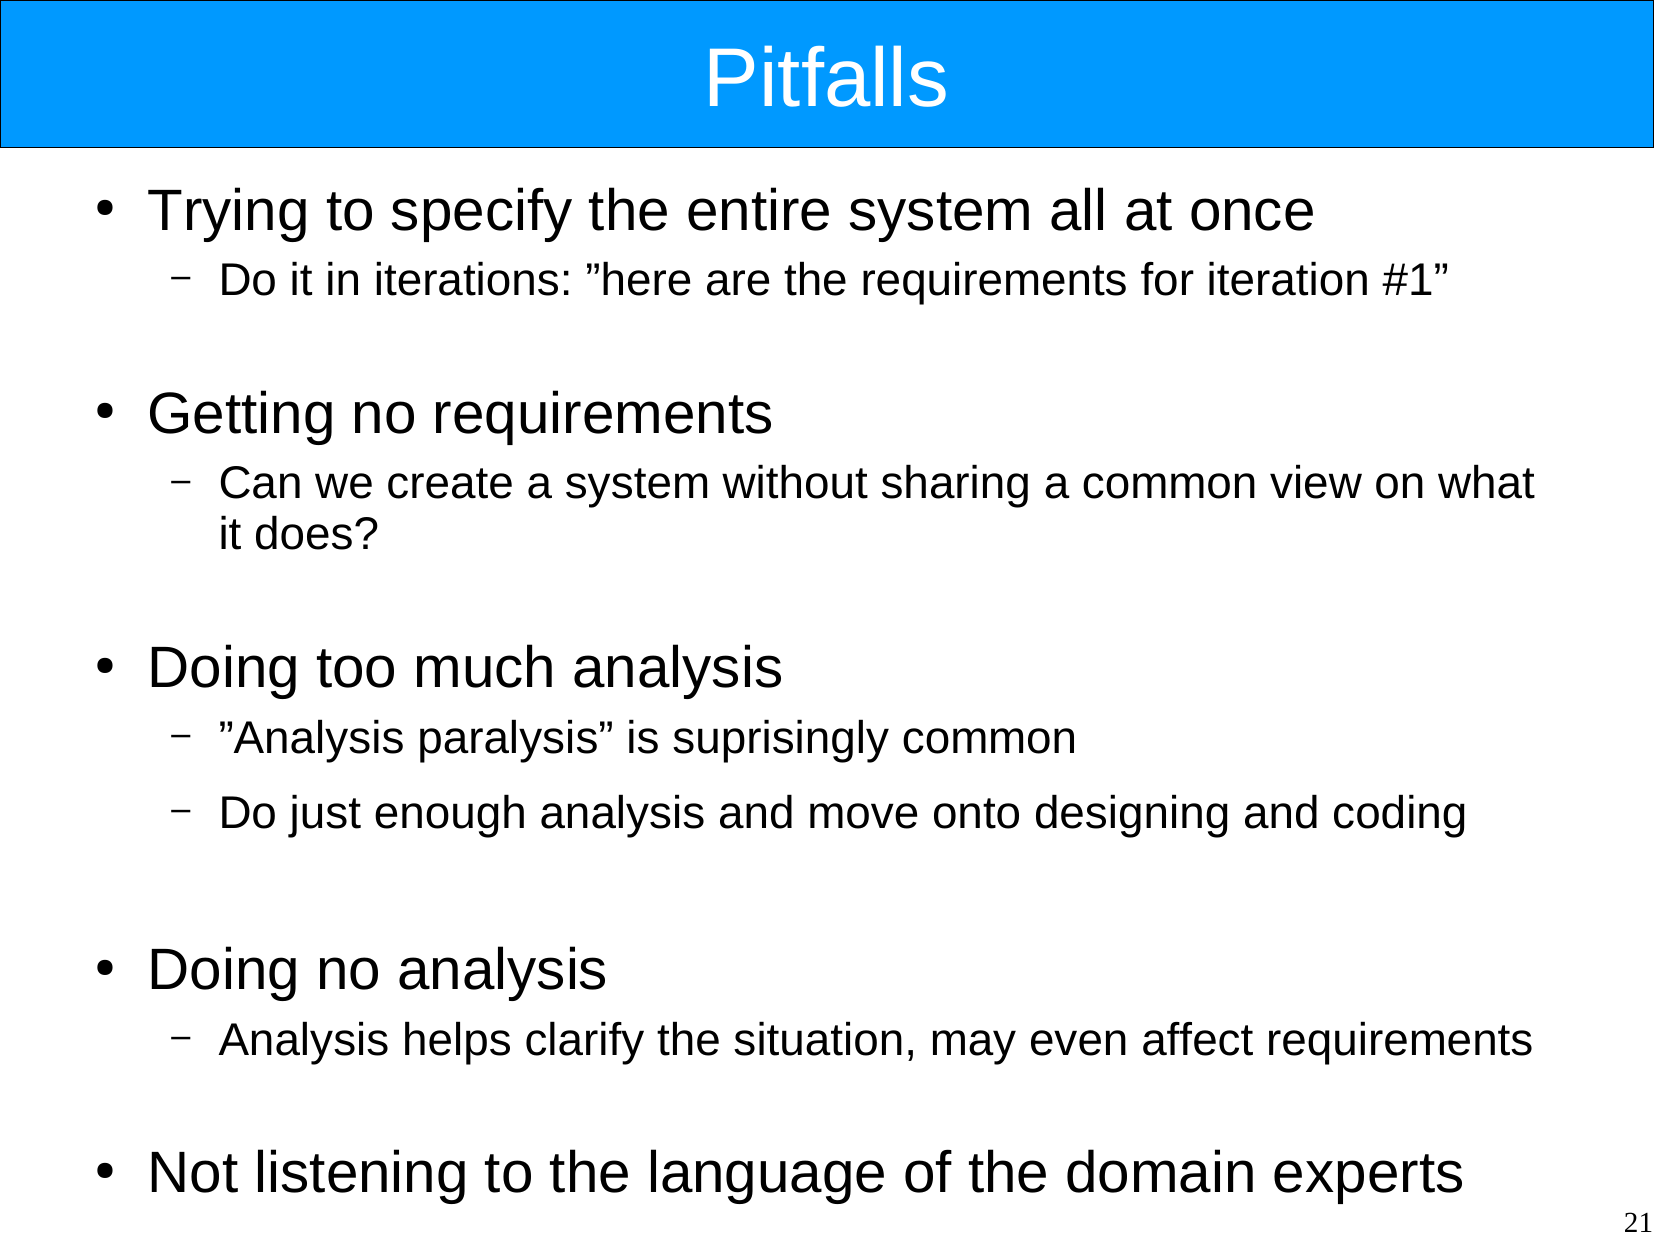

# Pitfalls
Trying to specify the entire system all at once
Do it in iterations: ”here are the requirements for iteration #1”
Getting no requirements
Can we create a system without sharing a common view on what it does?
Doing too much analysis
”Analysis paralysis” is suprisingly common
Do just enough analysis and move onto designing and coding
Doing no analysis
Analysis helps clarify the situation, may even affect requirements
Not listening to the language of the domain experts
21